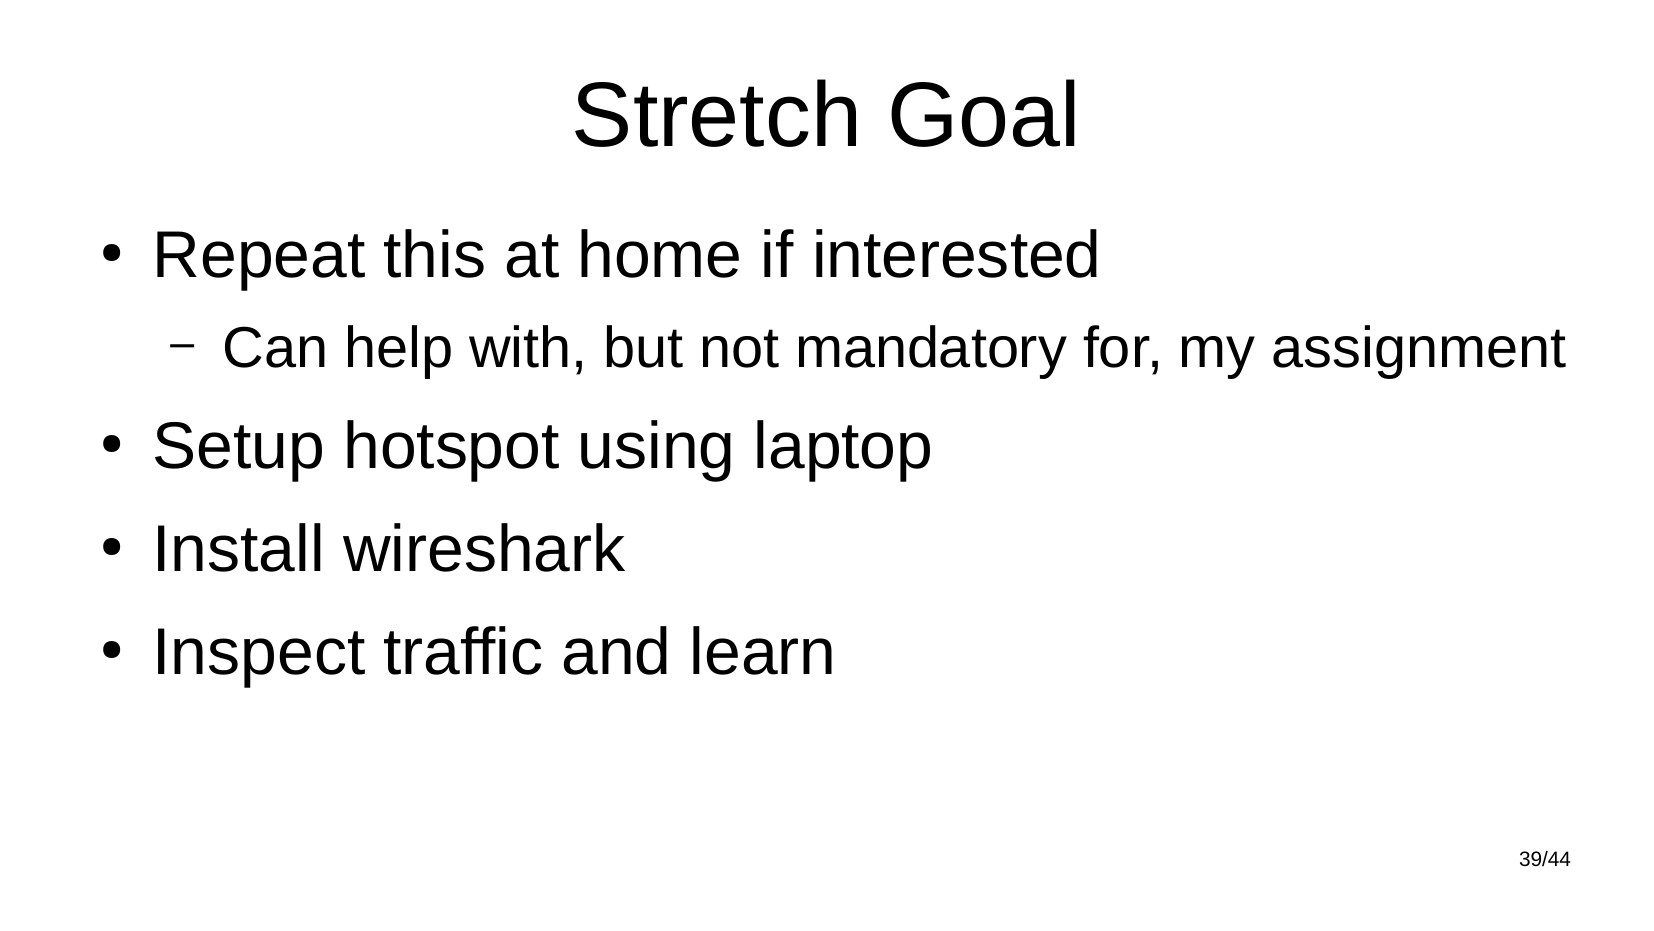

# Stretch Goal
Repeat this at home if interested
Can help with, but not mandatory for, my assignment
Setup hotspot using laptop
Install wireshark
Inspect traffic and learn
39